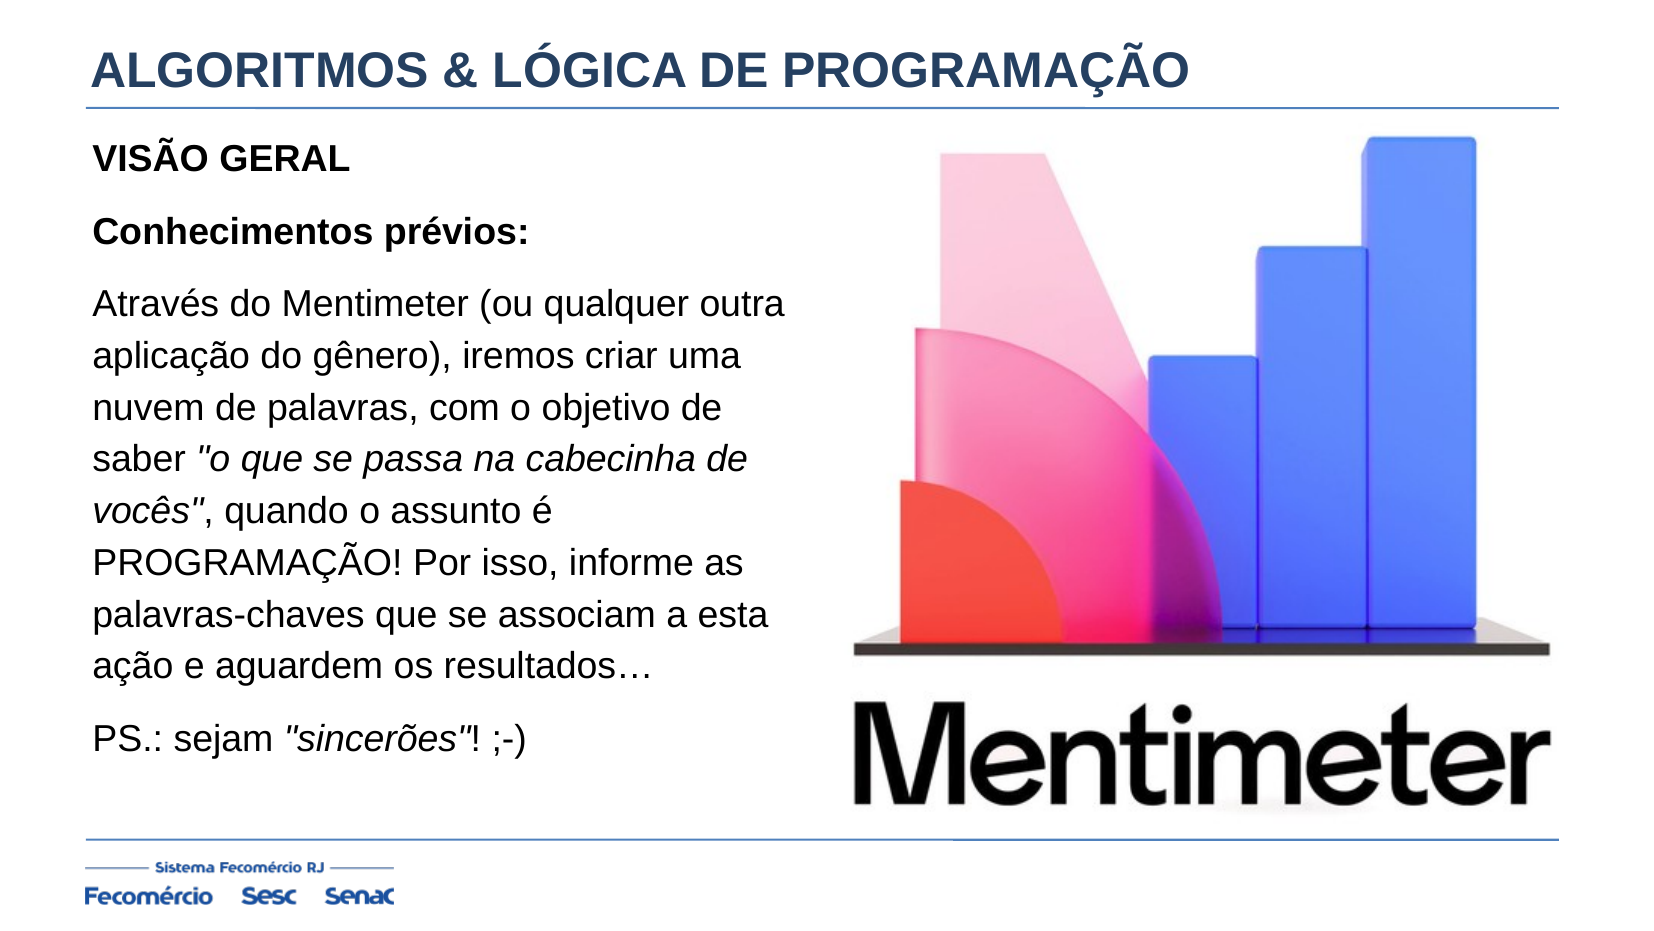

ALGORITMOS & LÓGICA DE PROGRAMAÇÃO
VISÃO GERAL
Conhecimentos prévios:
Através do Mentimeter (ou qualquer outra aplicação do gênero), iremos criar uma nuvem de palavras, com o objetivo de saber "o que se passa na cabecinha de vocês", quando o assunto é PROGRAMAÇÃO! Por isso, informe as palavras-chaves que se associam a esta ação e aguardem os resultados…
PS.: sejam "sincerões"! ;-)